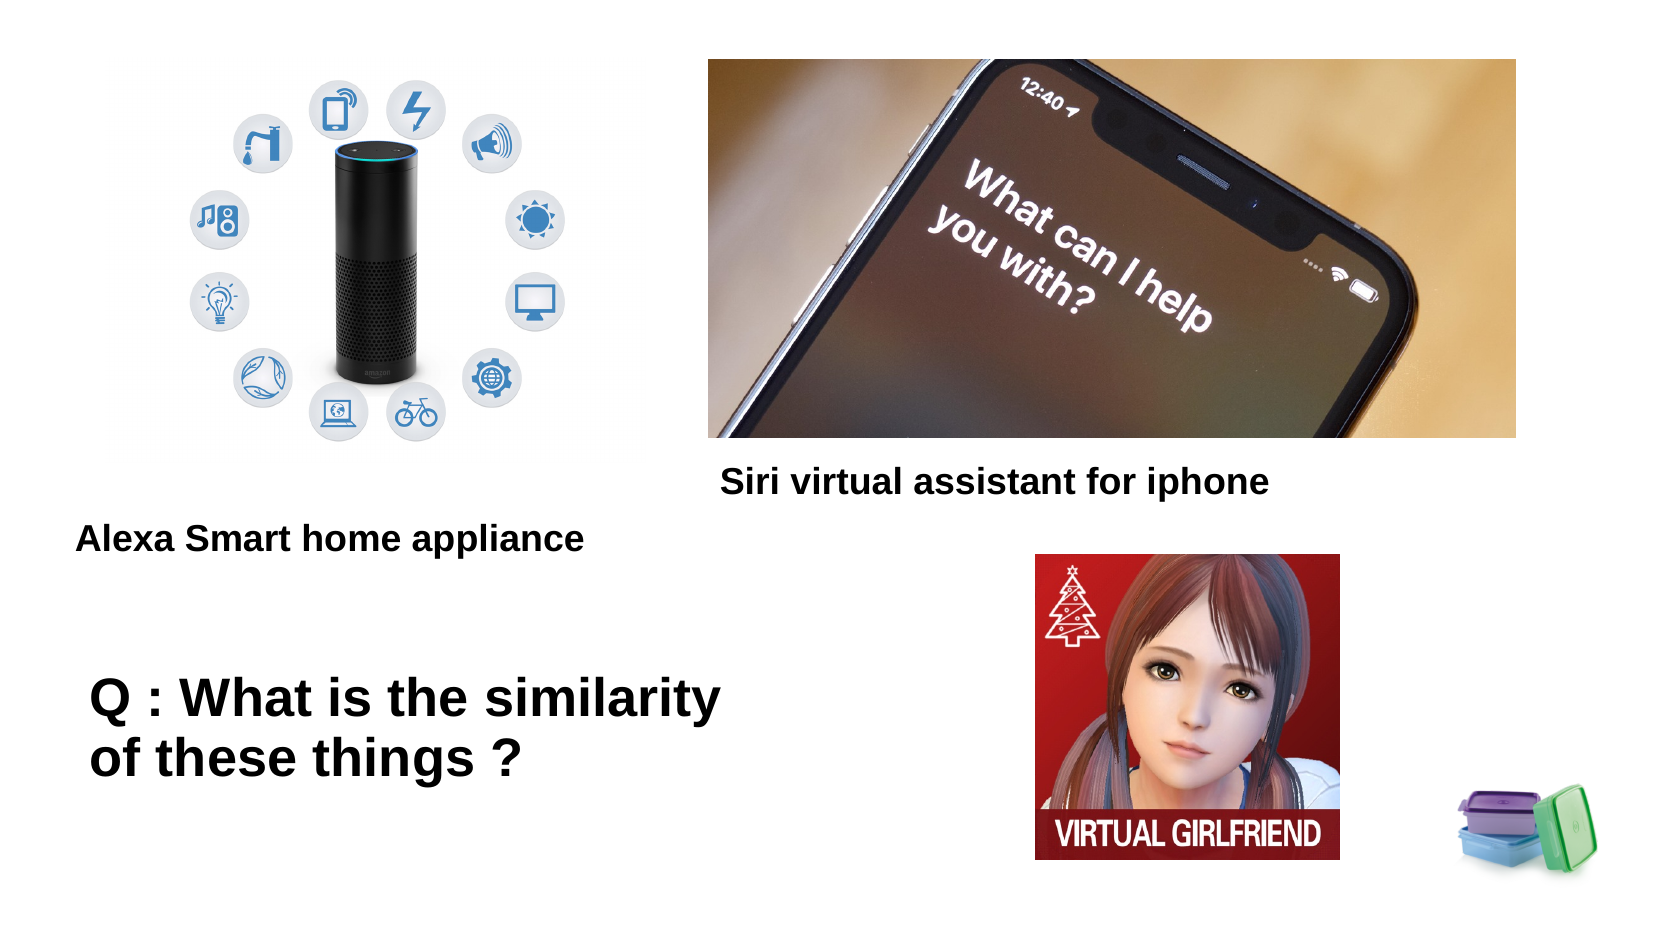

Siri virtual assistant for iphone
Alexa Smart home appliance
Q : What is the similarity of these things ?